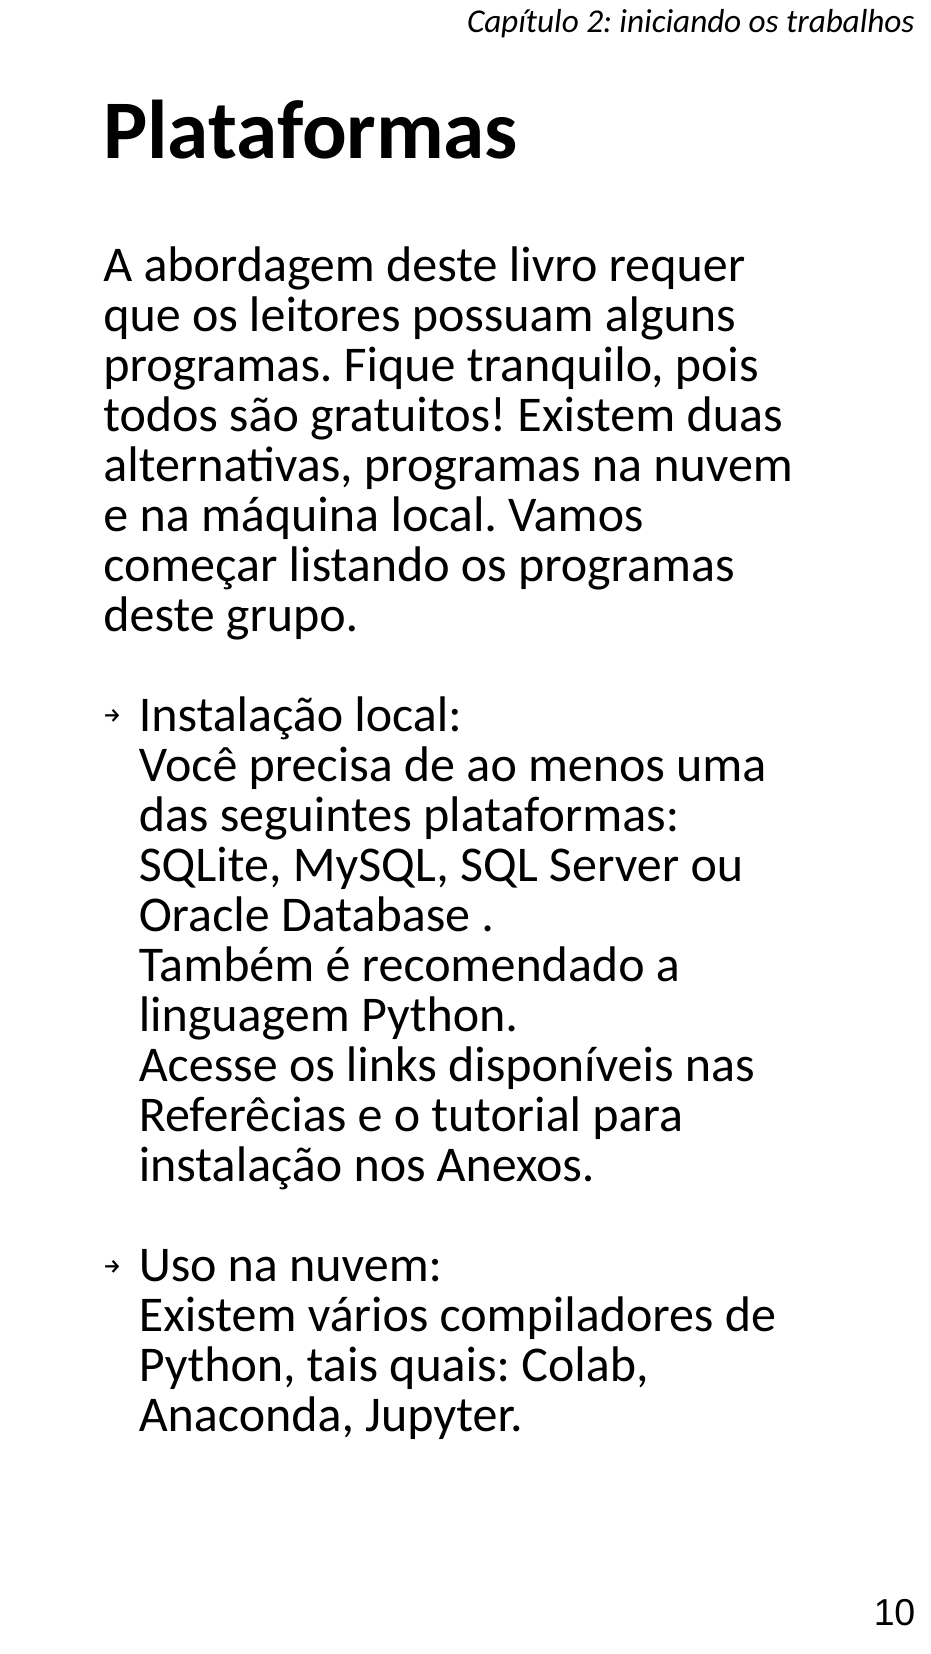

Capítulo 2: iniciando os trabalhos
Plataformas
A abordagem deste livro requer que os leitores possuam alguns programas. Fique tranquilo, pois todos são gratuitos! Existem duas alternativas, programas na nuvem e na máquina local. Vamos começar listando os programas deste grupo.
Instalação local:
Você precisa de ao menos uma das seguintes plataformas: SQLite, MySQL, SQL Server ou Oracle Database .
Também é recomendado a linguagem Python.
Acesse os links disponíveis nas Referêcias e o tutorial para instalação nos Anexos.
Uso na nuvem:
Existem vários compiladores de Python, tais quais: Colab, Anaconda, Jupyter.